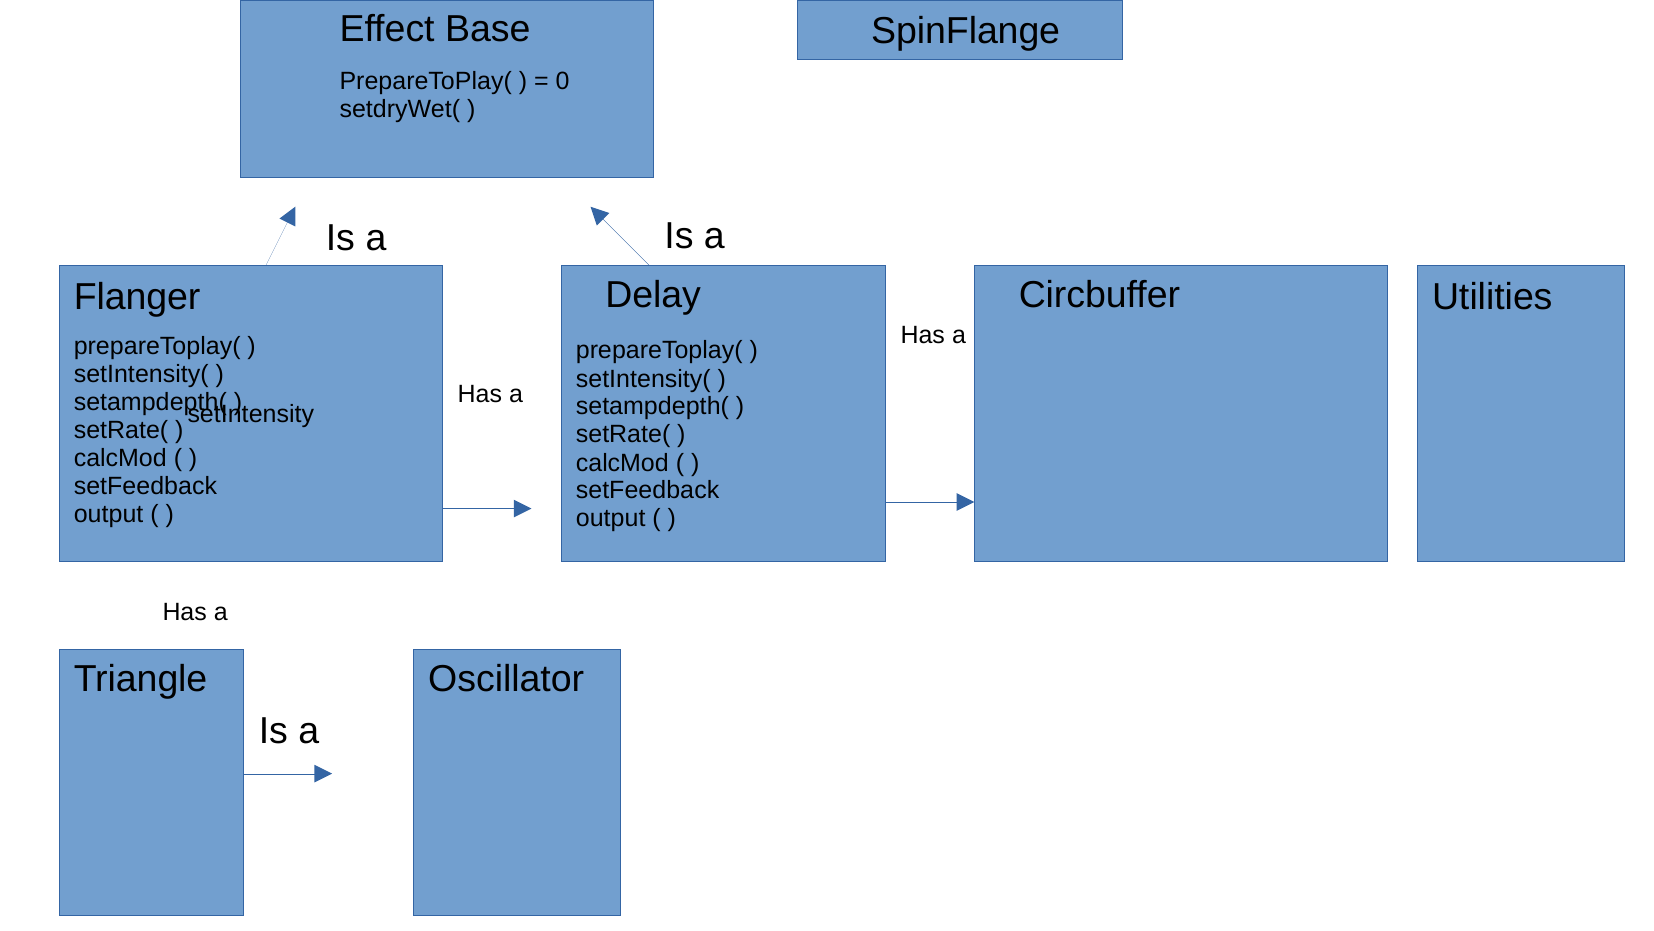

Effect Base
SpinFlange
PrepareToPlay( ) = 0
setdryWet( )
Is a
Is a
setIntensity
Delay
Circbuffer
Flanger
Utilities
Has a
prepareToplay( )
setIntensity( )
setampdepth( )
setRate( )
calcMod ( )
setFeedback
output ( )
prepareToplay( )
setIntensity( )
setampdepth( )
setRate( )
calcMod ( )
setFeedback
output ( )
Has a
Has a
Triangle
Oscillator
Is a